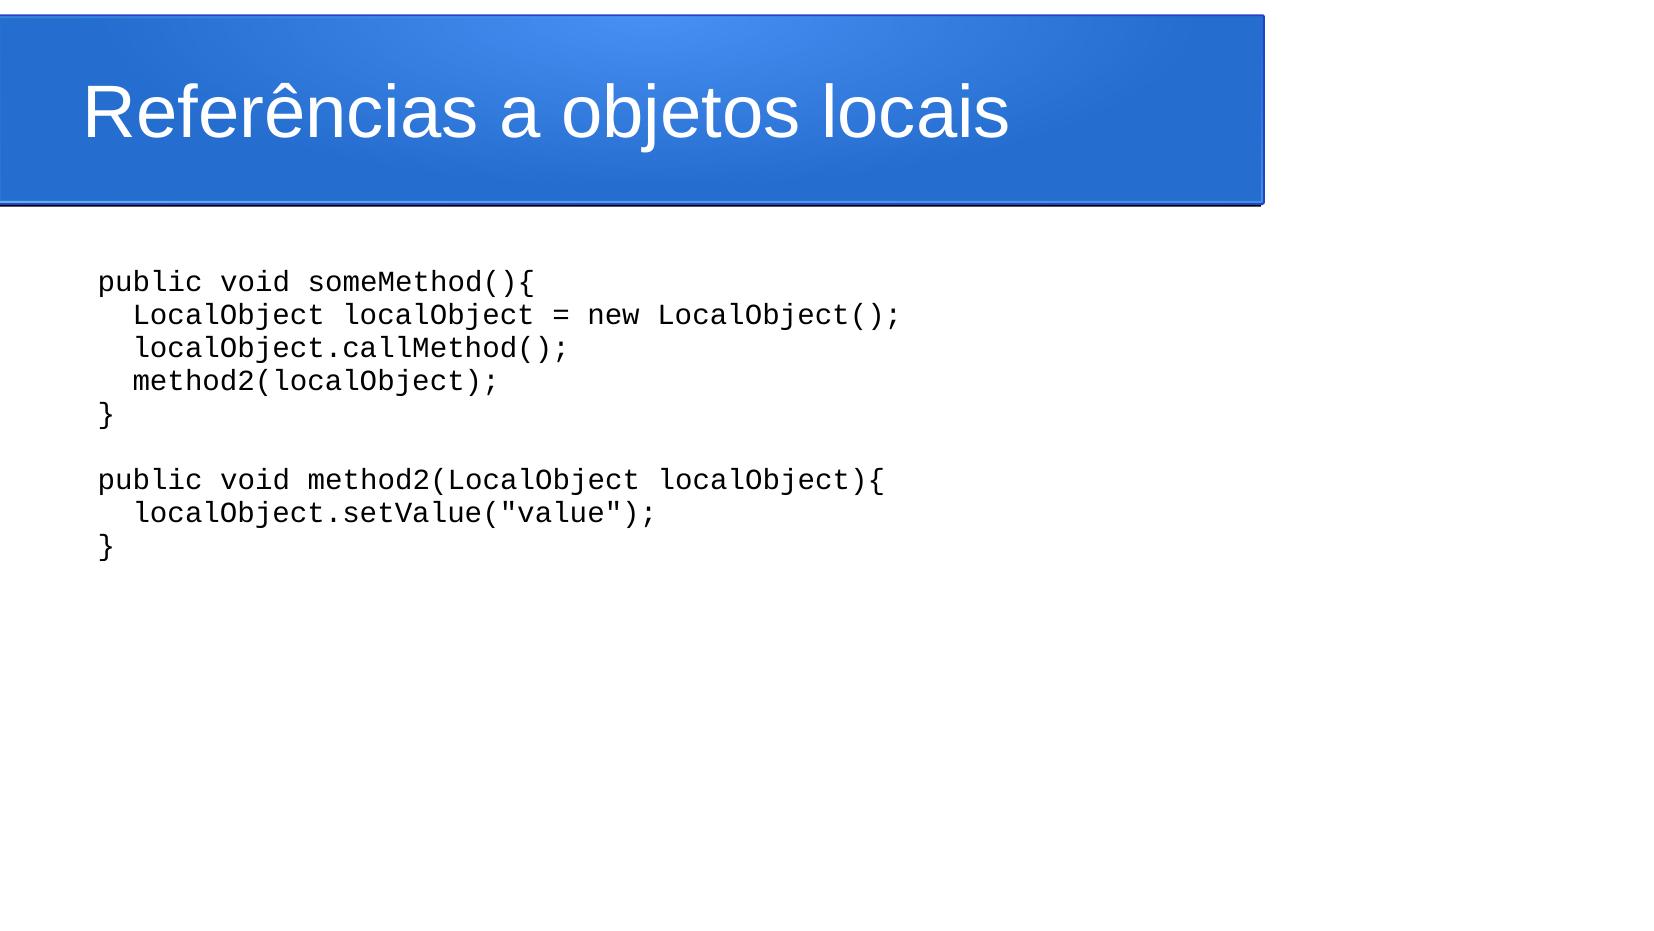

# Referências a objetos locais
public void someMethod(){
 LocalObject localObject = new LocalObject();
 localObject.callMethod();
 method2(localObject);
}
public void method2(LocalObject localObject){
 localObject.setValue("value");
}